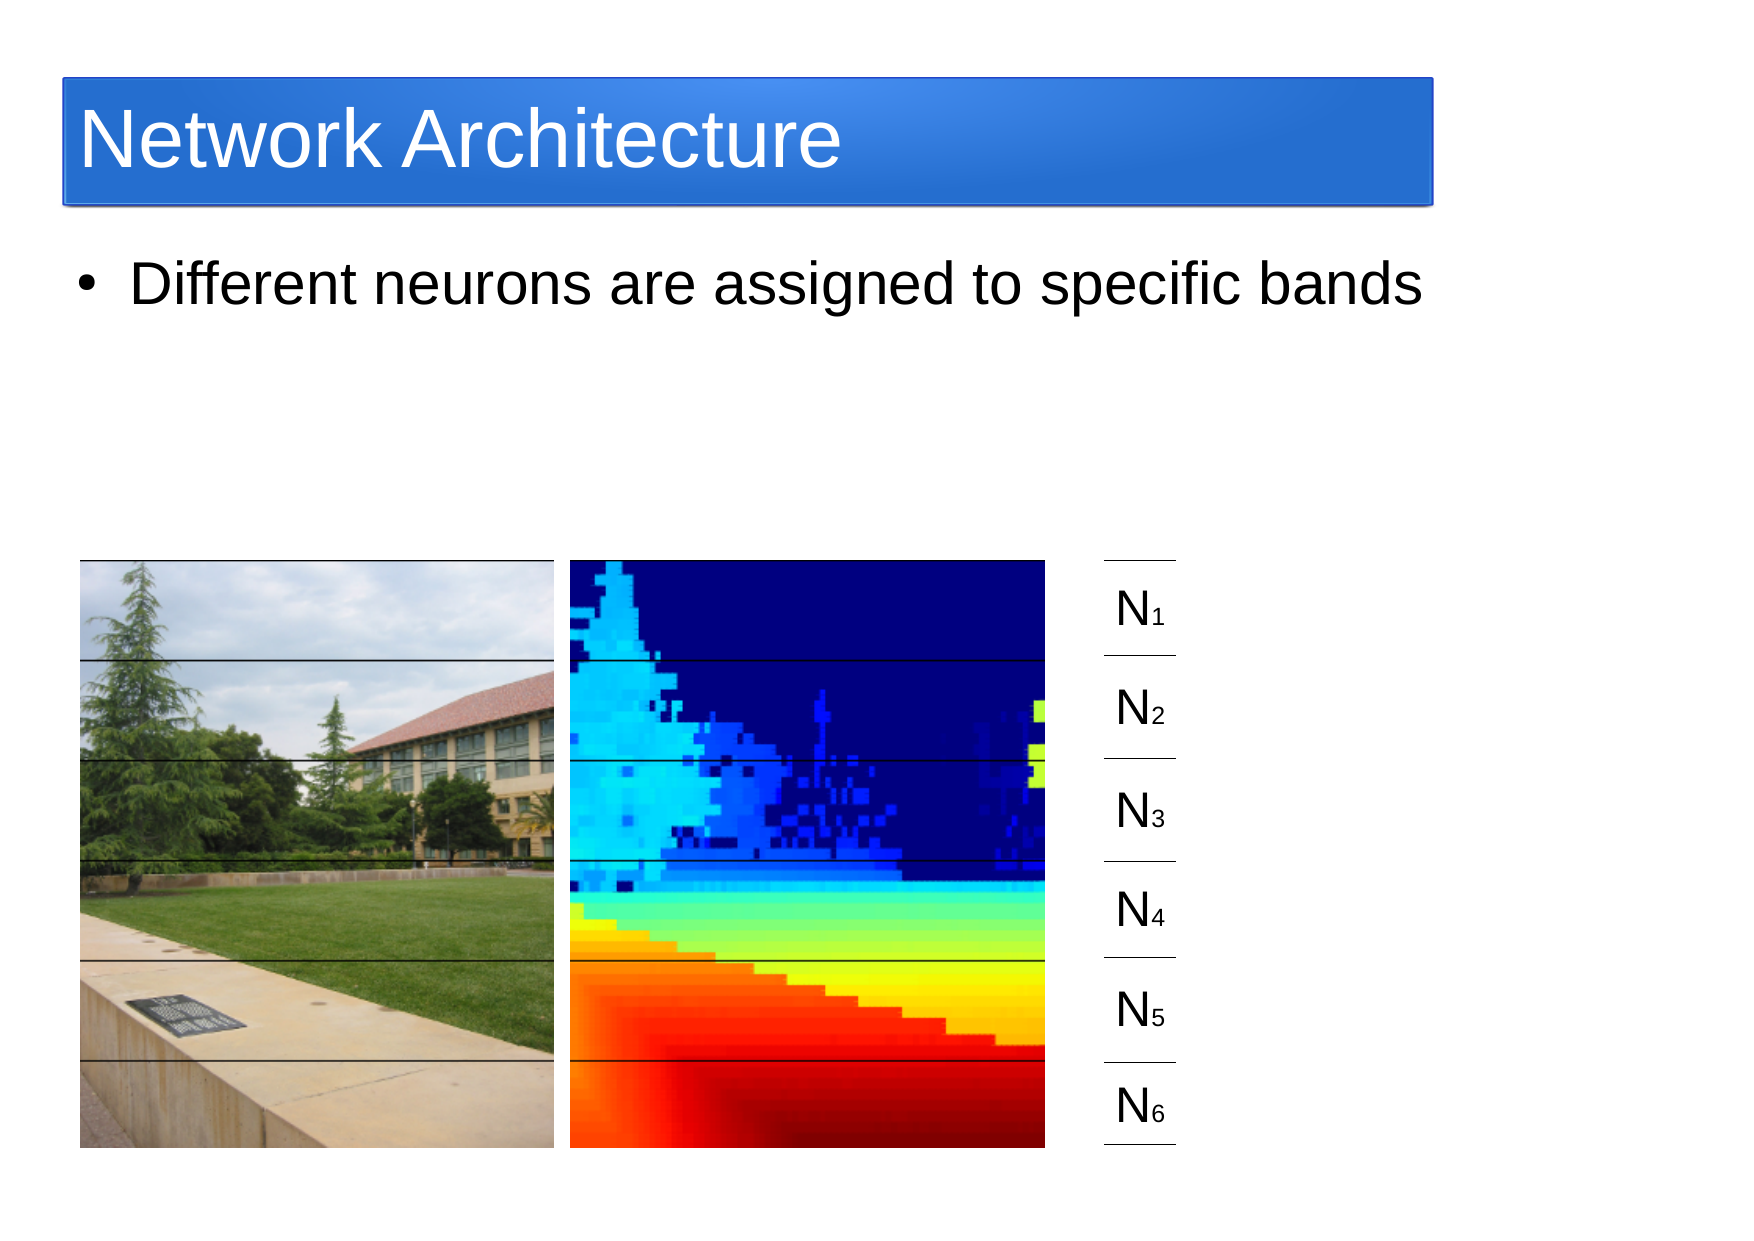

# Network Architecture
Different neurons are assigned to specific bands
N1
N2
N3
N4
N5
N6